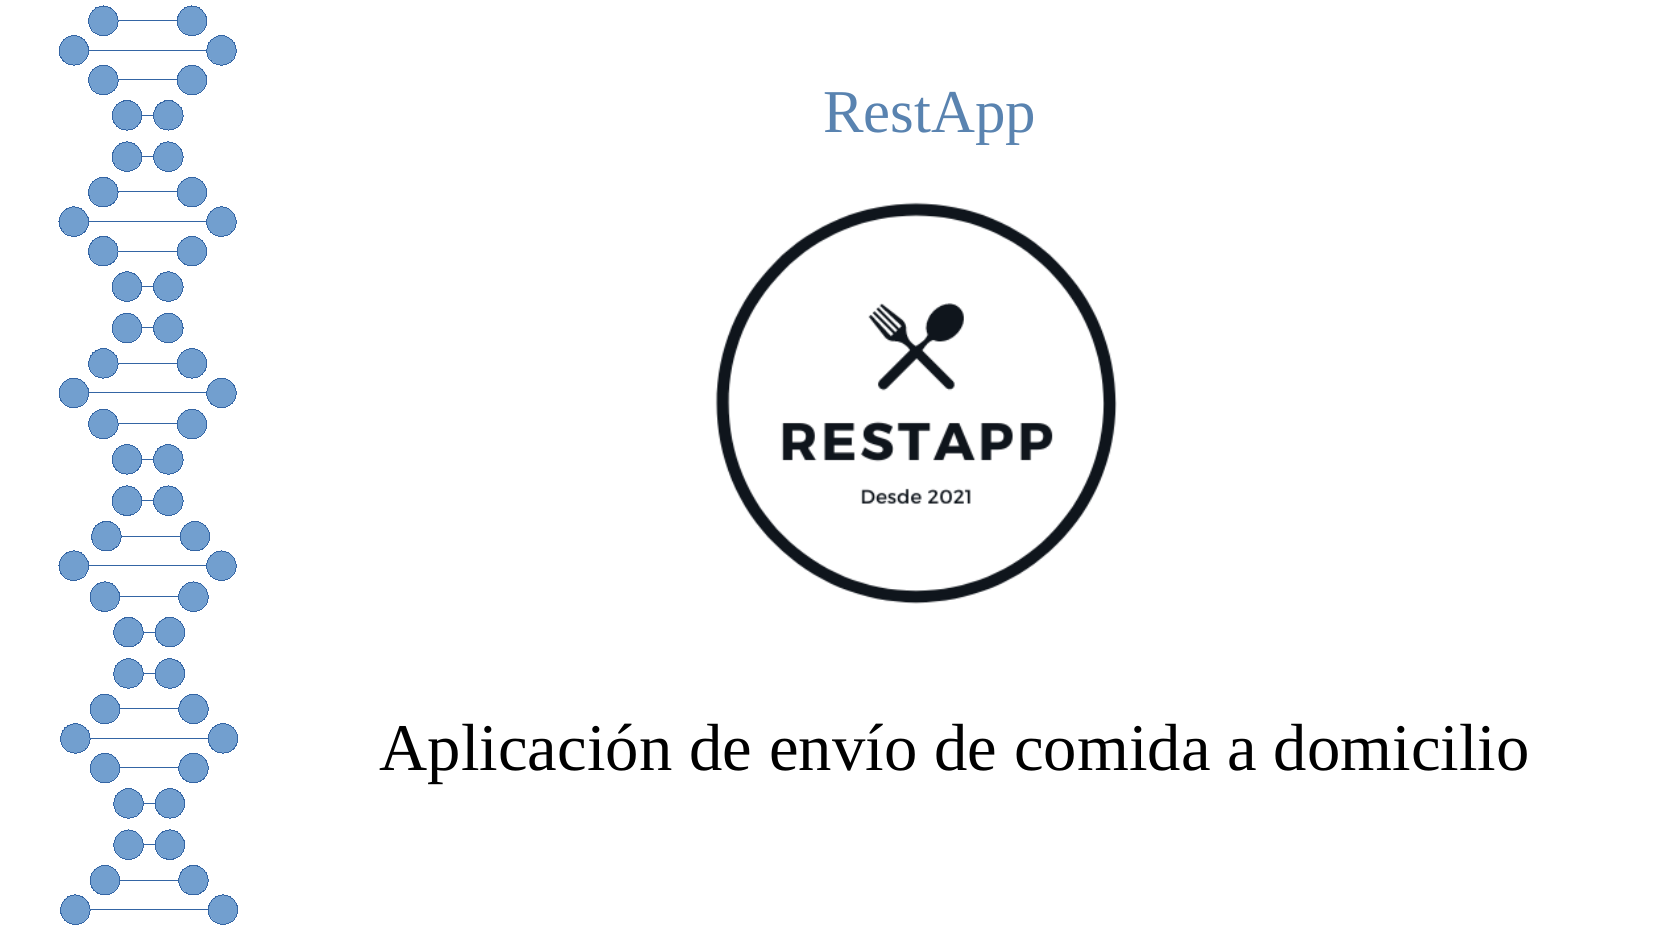

RestApp
# Aplicación de envío de comida a domicilio